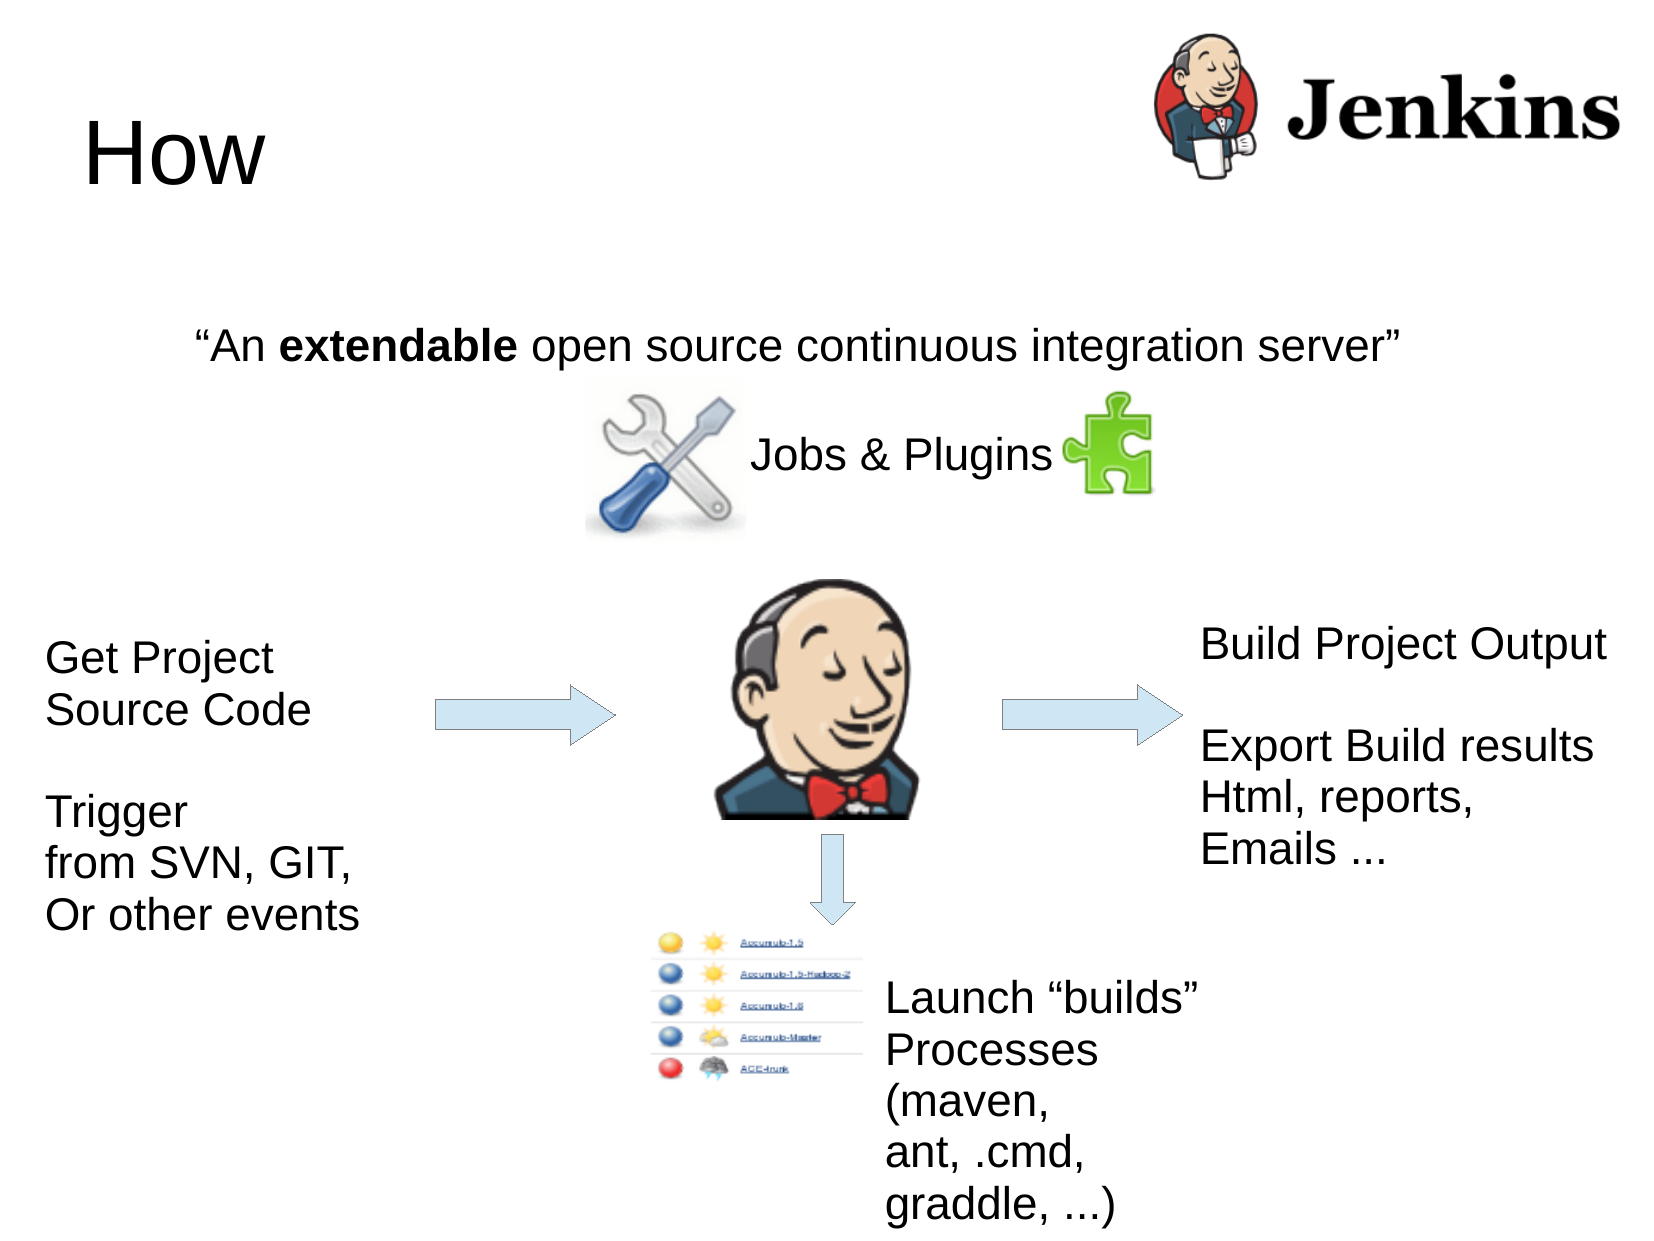

# How
“An extendable open source continuous integration server”
Jobs & Plugins
Build Project Output
Export Build results
Html, reports,
Emails ...
Get Project Source Code
Trigger
from SVN, GIT,
Or other events
Launch “builds”
Processes (maven, ant, .cmd, graddle, ...)